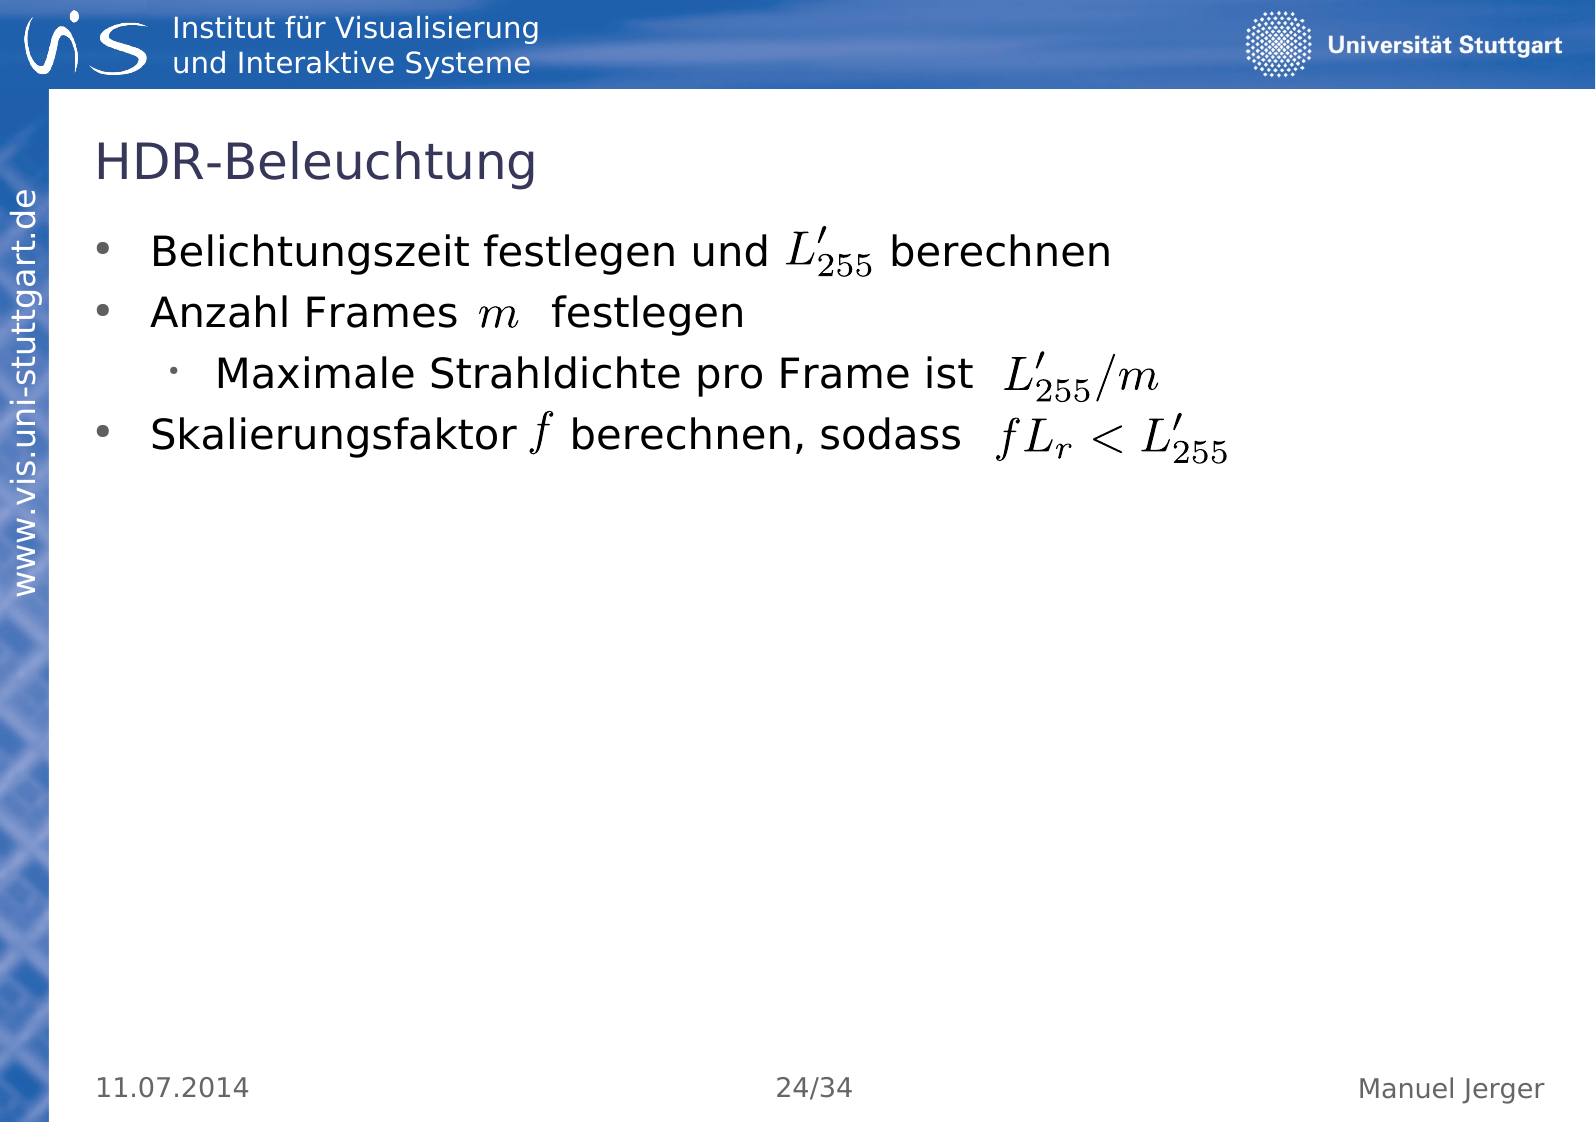

# HDR-Beleuchtung
Belichtungszeit festlegen und berechnen
Anzahl Frames festlegen
Maximale Strahldichte pro Frame ist
Skalierungsfaktor berechnen, sodass